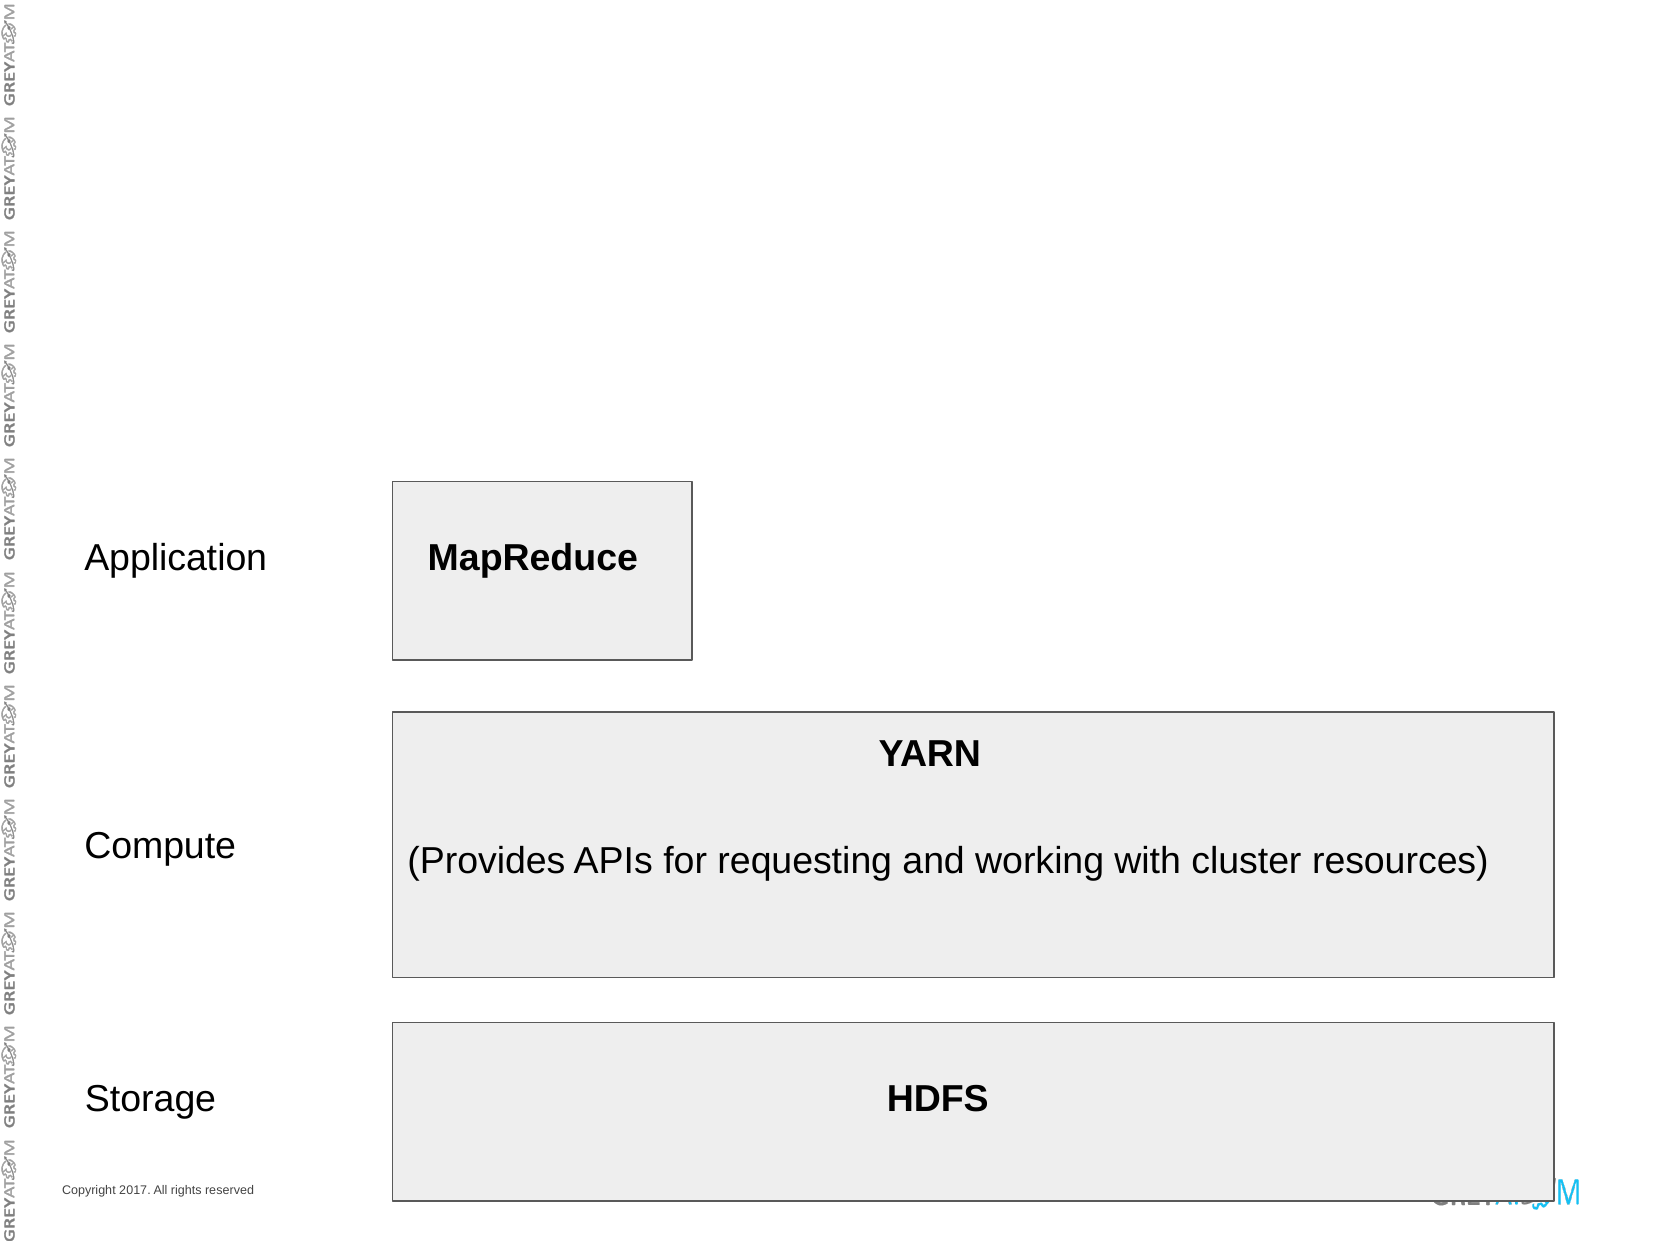

Application
MapReduce
YARN
Compute
(Provides APIs for requesting and working with cluster resources)
Storage
HDFS